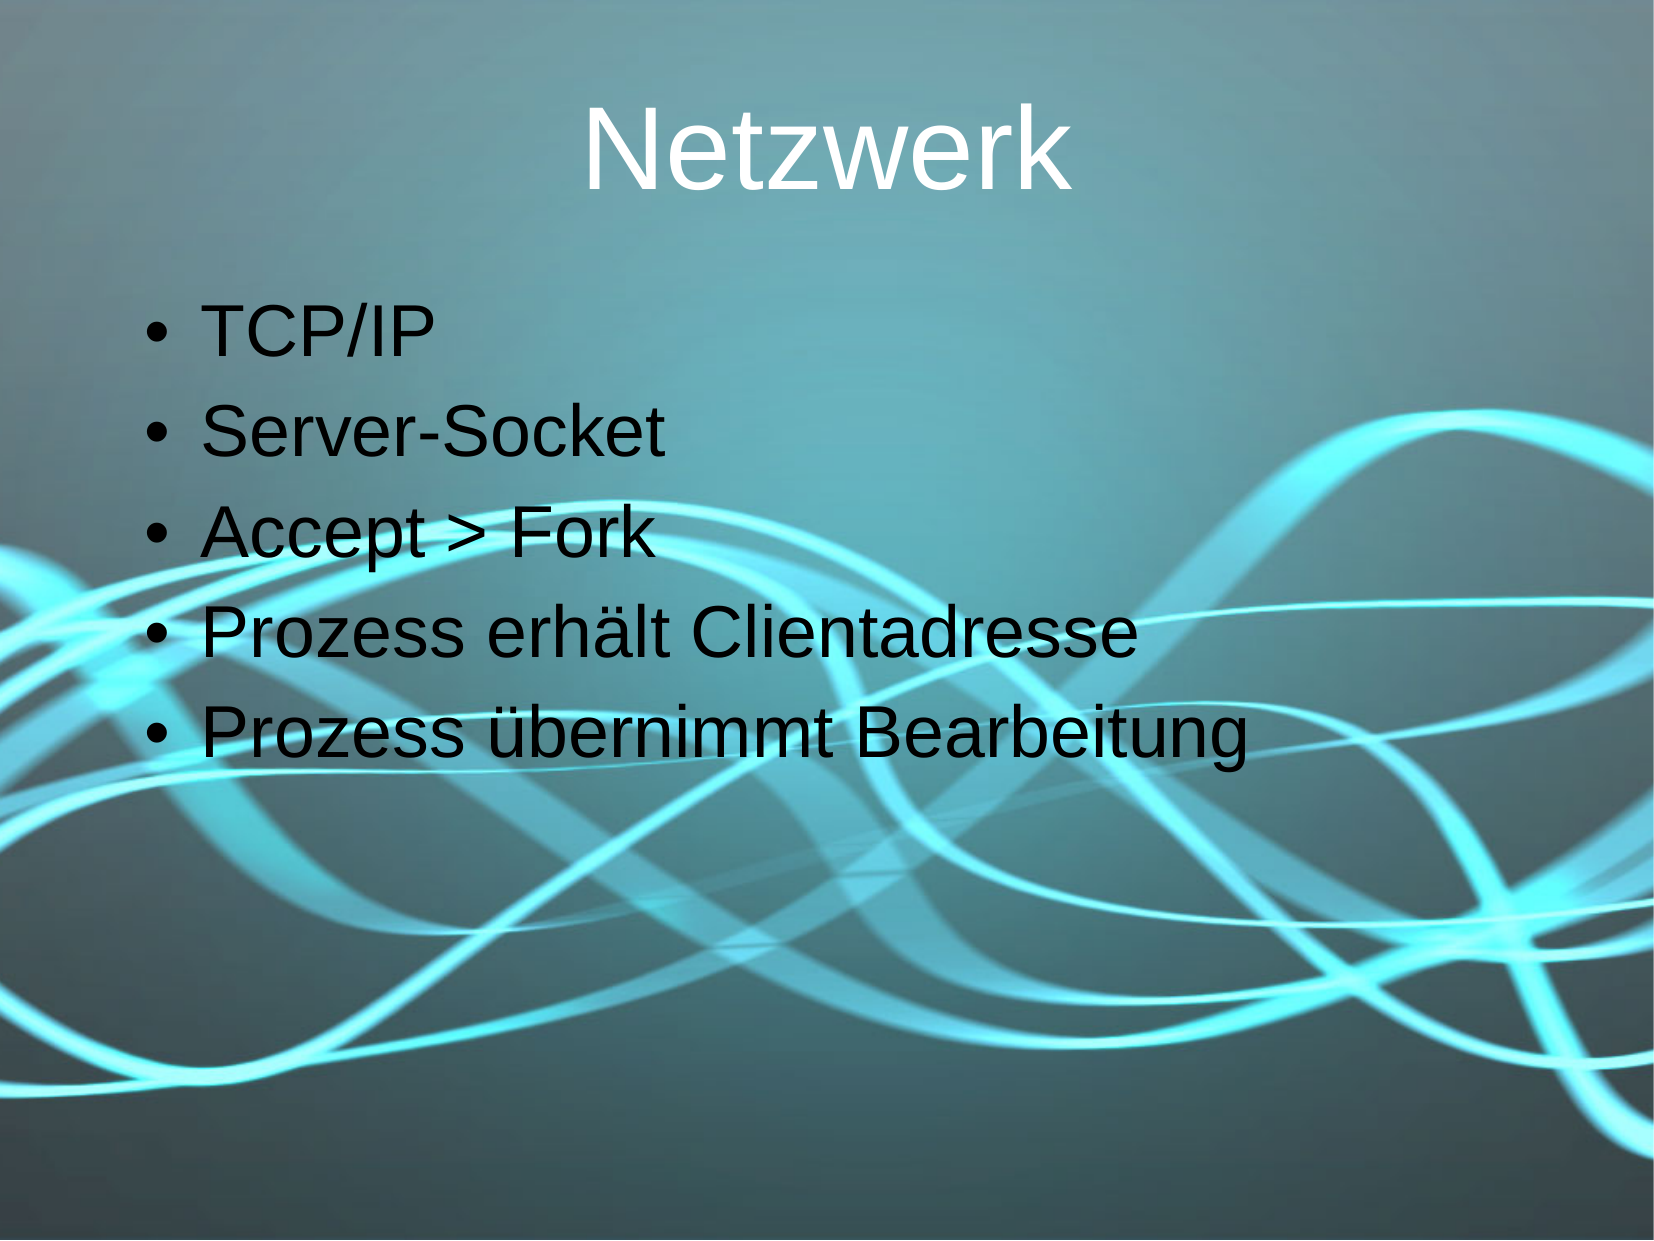

# Netzwerk
TCP/IP
Server-Socket
Accept > Fork
Prozess erhält Clientadresse
Prozess übernimmt Bearbeitung